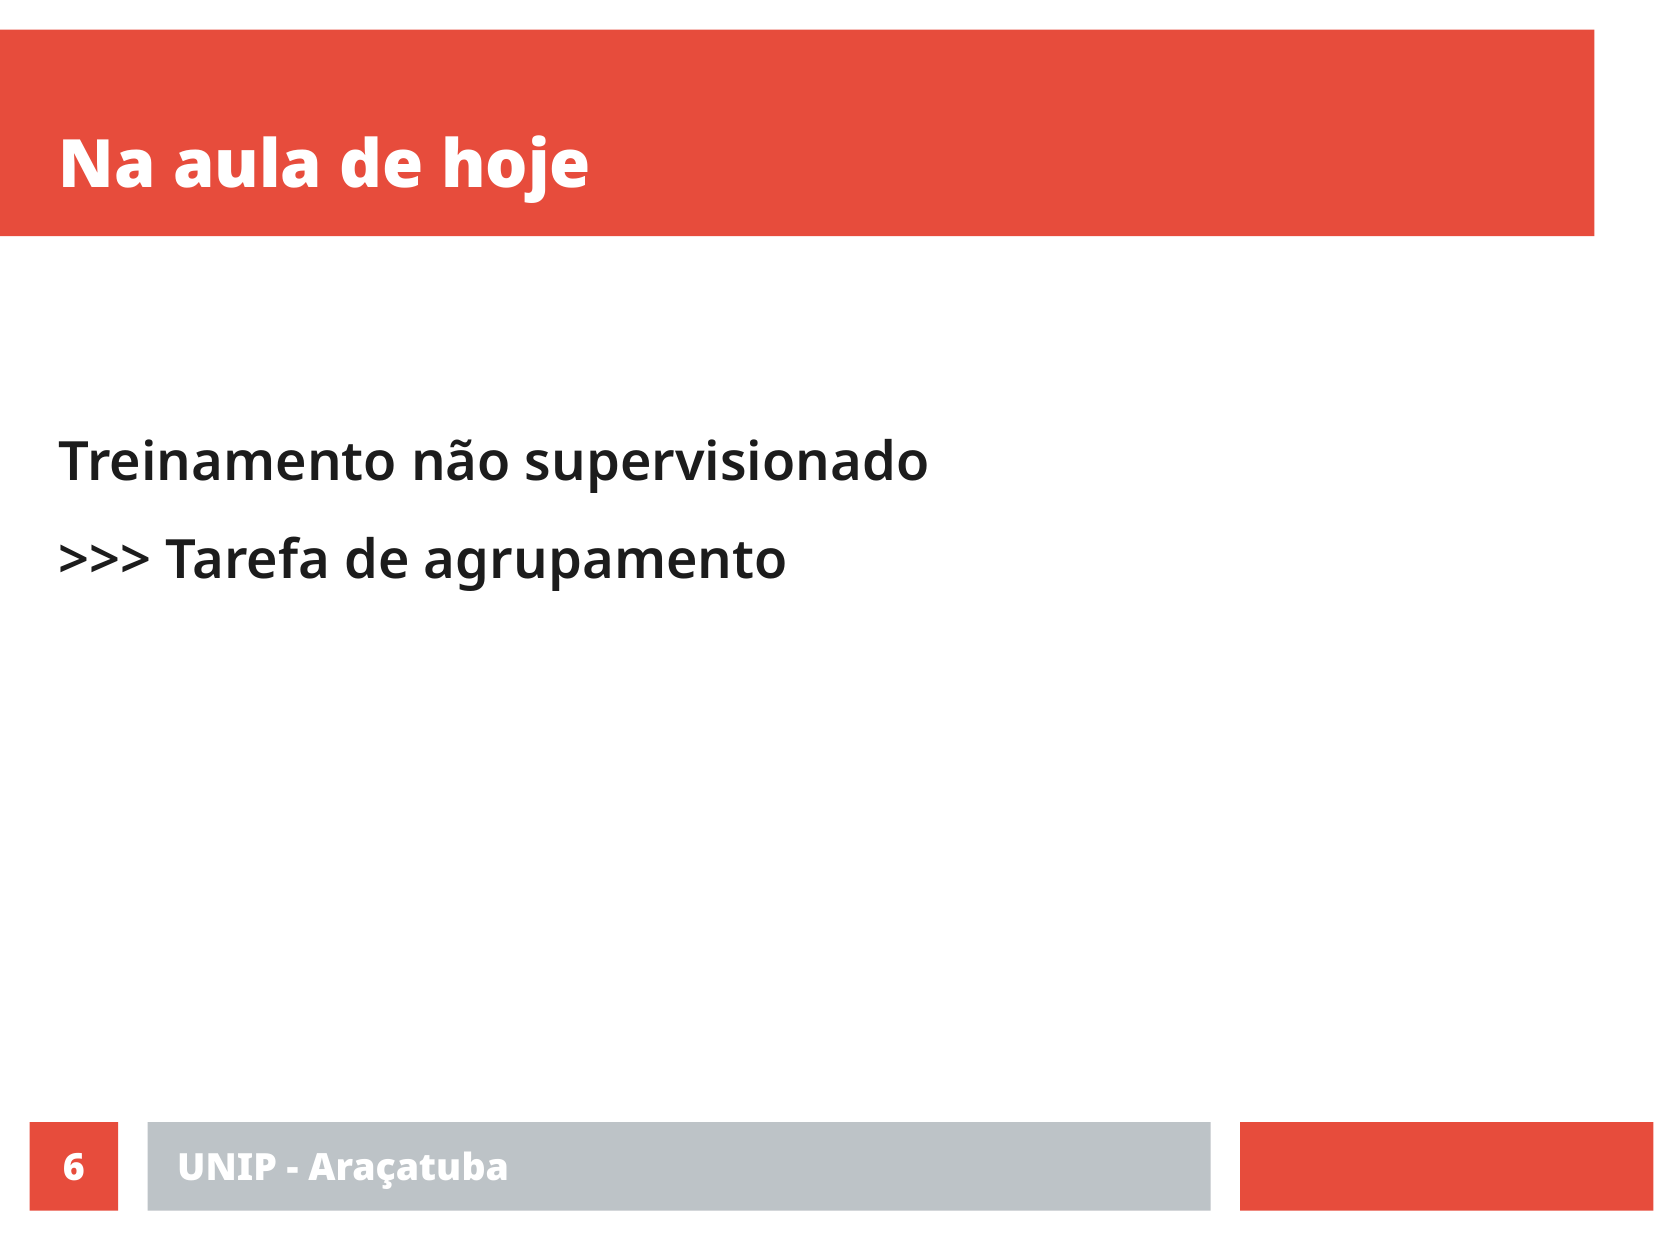

# Na aula de hoje
Treinamento não supervisionado
>>> Tarefa de agrupamento
6
UNIP - Araçatuba